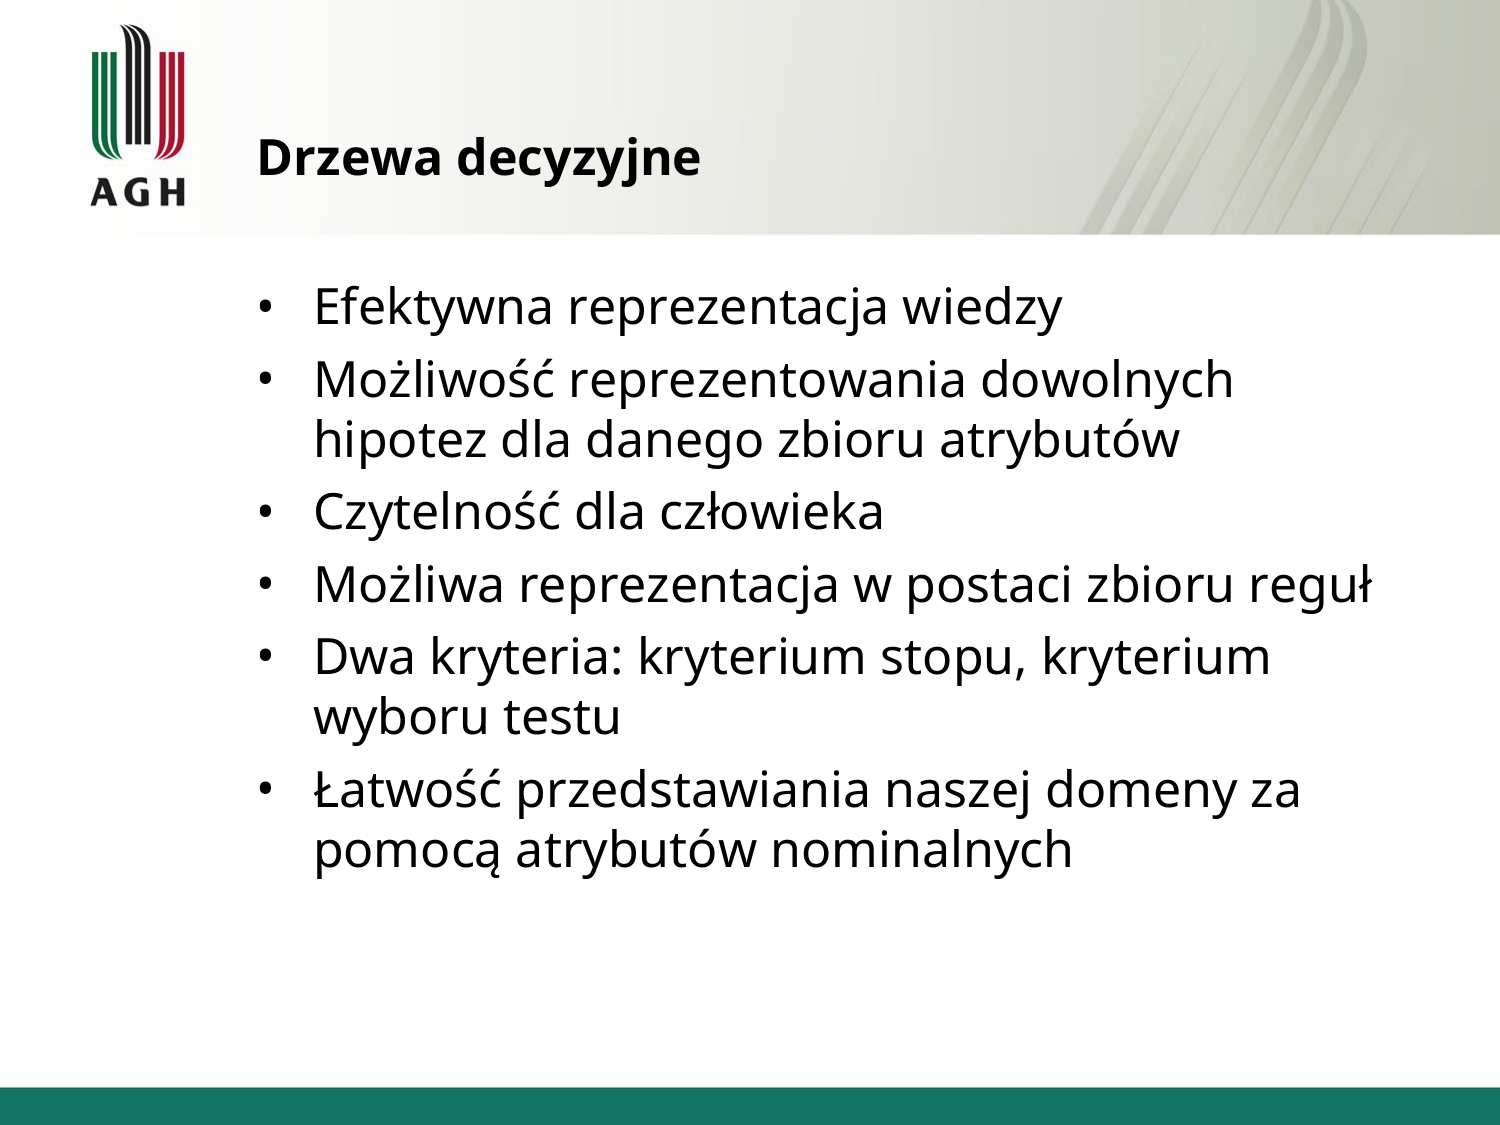

# Drzewa decyzyjne
Efektywna reprezentacja wiedzy
Możliwość reprezentowania dowolnych hipotez dla danego zbioru atrybutów
Czytelność dla człowieka
Możliwa reprezentacja w postaci zbioru reguł
Dwa kryteria: kryterium stopu, kryterium wyboru testu
Łatwość przedstawiania naszej domeny za pomocą atrybutów nominalnych